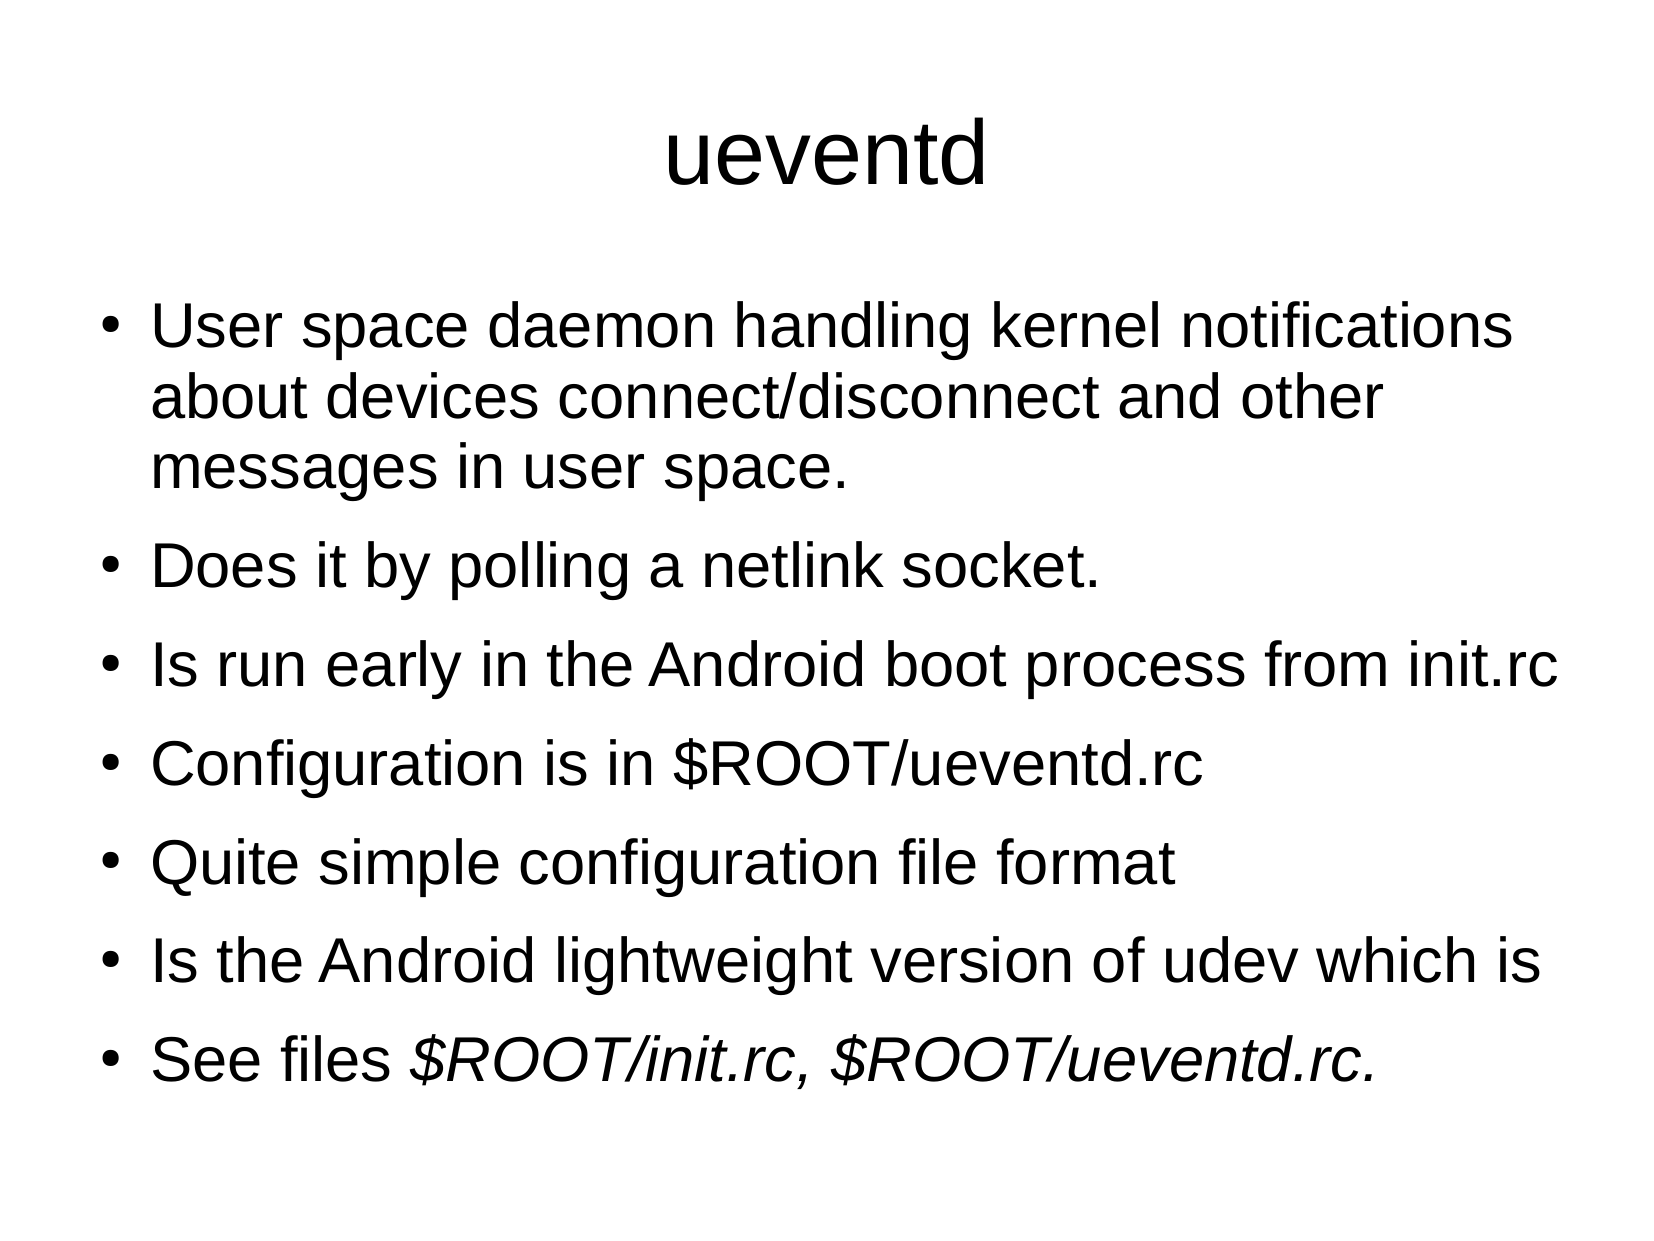

# ueventd
User space daemon handling kernel notifications about devices connect/disconnect and other messages in user space.
Does it by polling a netlink socket.
Is run early in the Android boot process from init.rc
Configuration is in $ROOT/ueventd.rc
Quite simple configuration file format
Is the Android lightweight version of udev which is
See files $ROOT/init.rc, $ROOT/ueventd.rc.